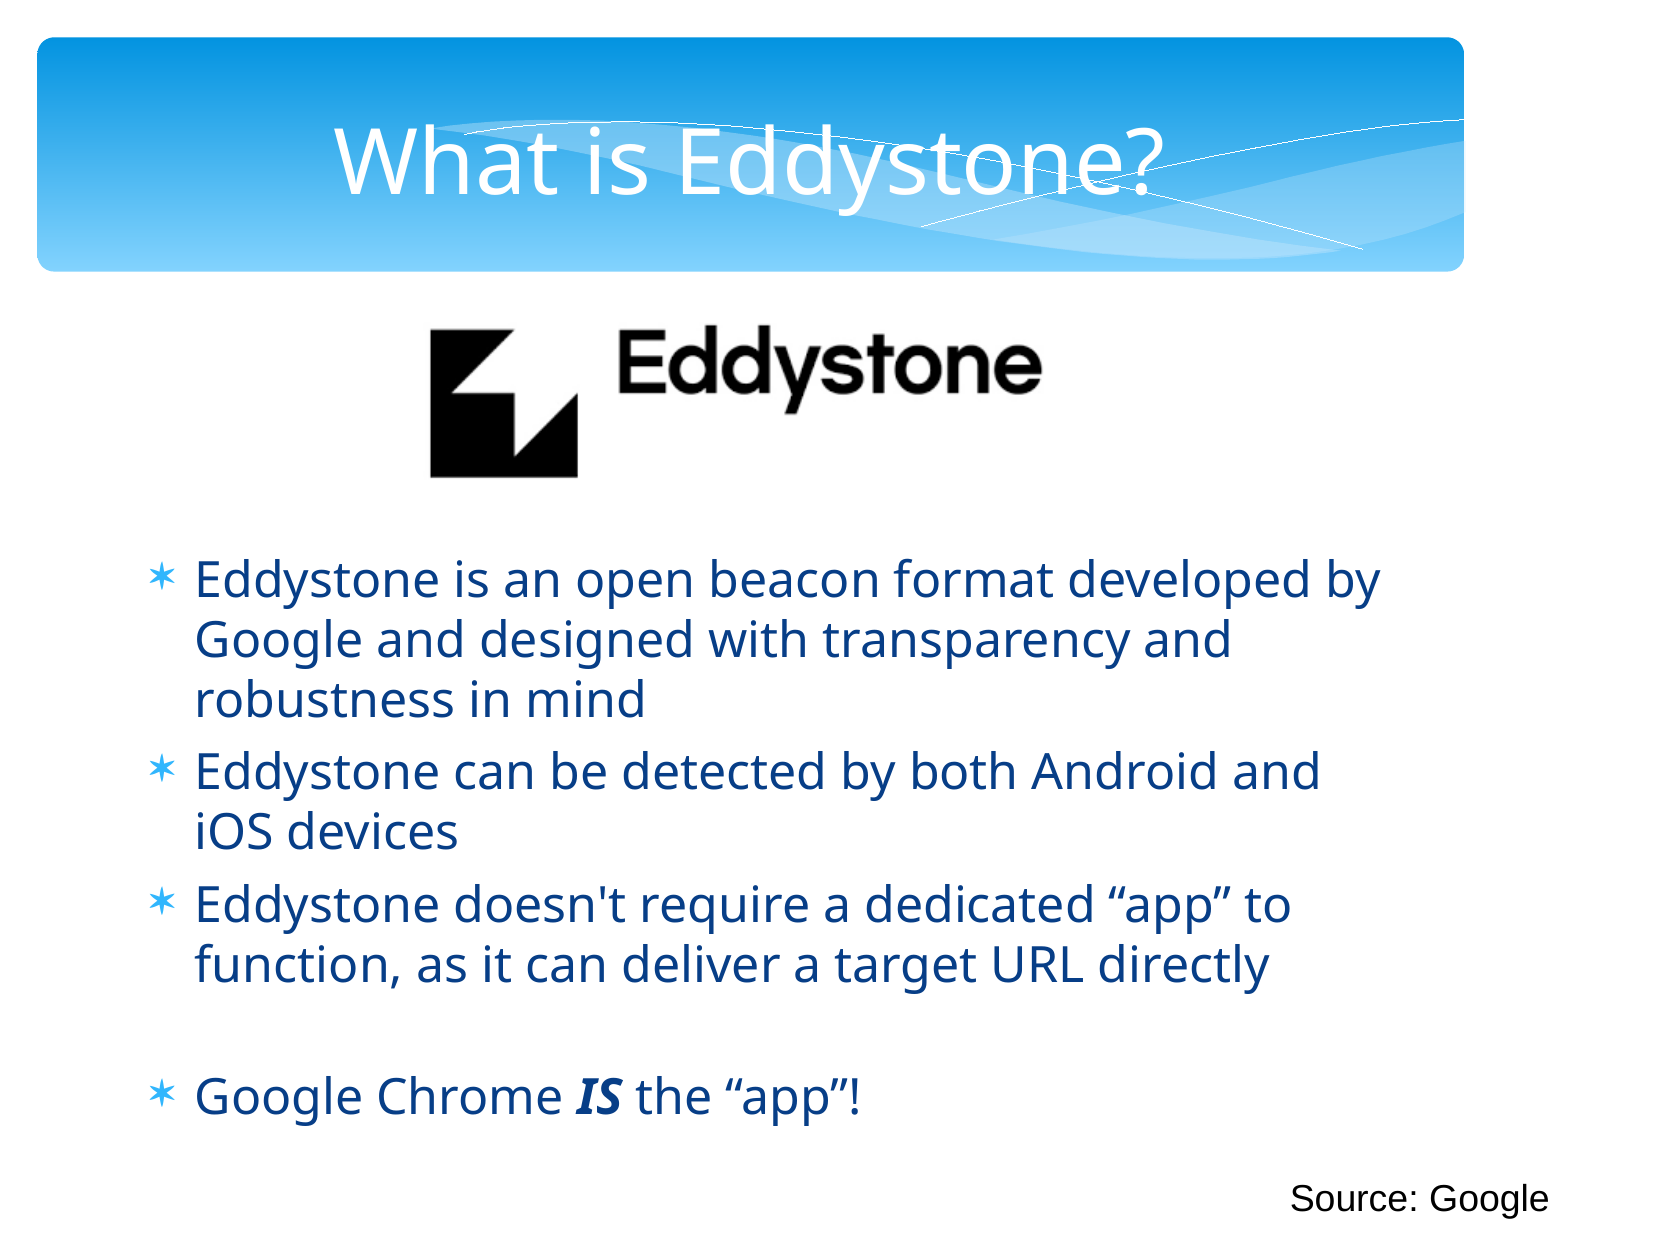

# What is Eddystone?
Eddystone is an open beacon format developed by Google and designed with transparency and robustness in mind
Eddystone can be detected by both Android and iOS devices
Eddystone doesn't require a dedicated “app” to function, as it can deliver a target URL directly
Google Chrome IS the “app”!
Source: Google